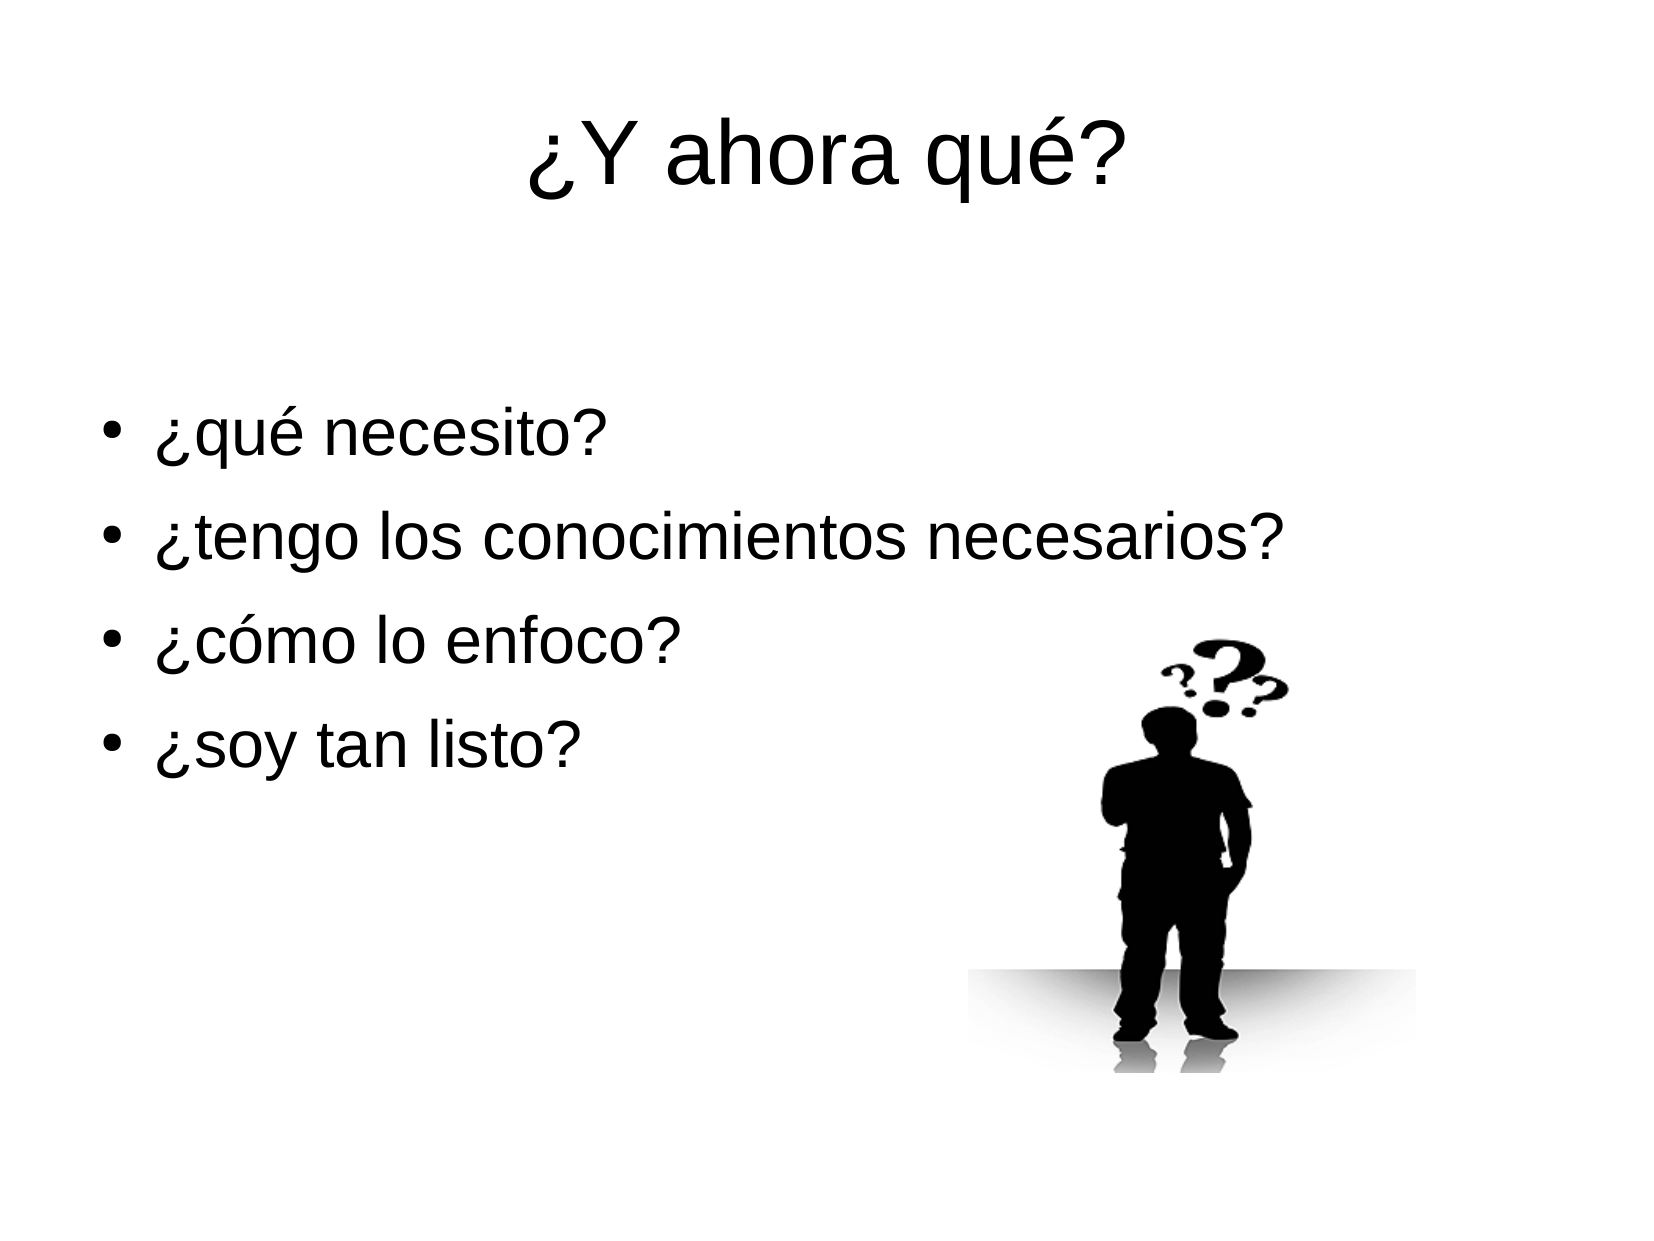

# ¿Y ahora qué?
¿qué necesito?
¿tengo los conocimientos necesarios?
¿cómo lo enfoco?
¿soy tan listo?